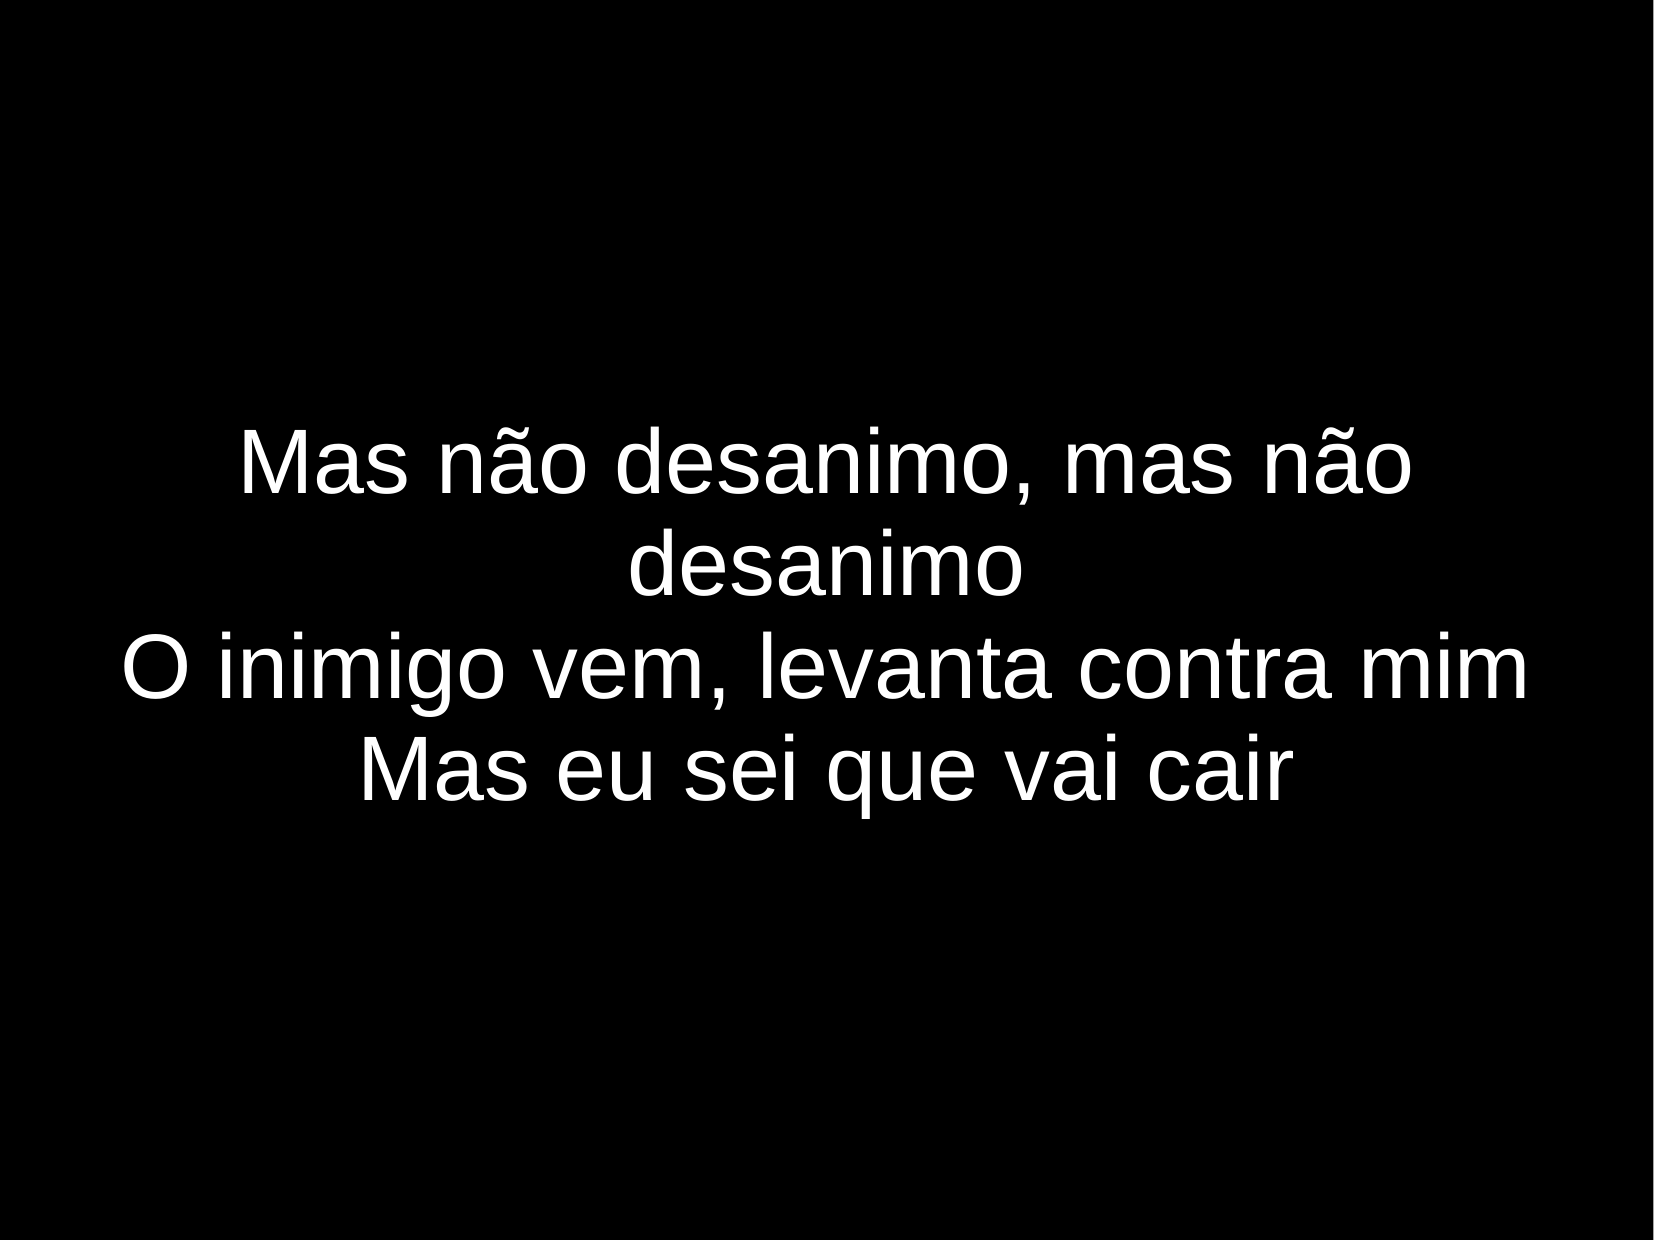

# Mas não desanimo, mas não desanimo
O inimigo vem, levanta contra mim
Mas eu sei que vai cair